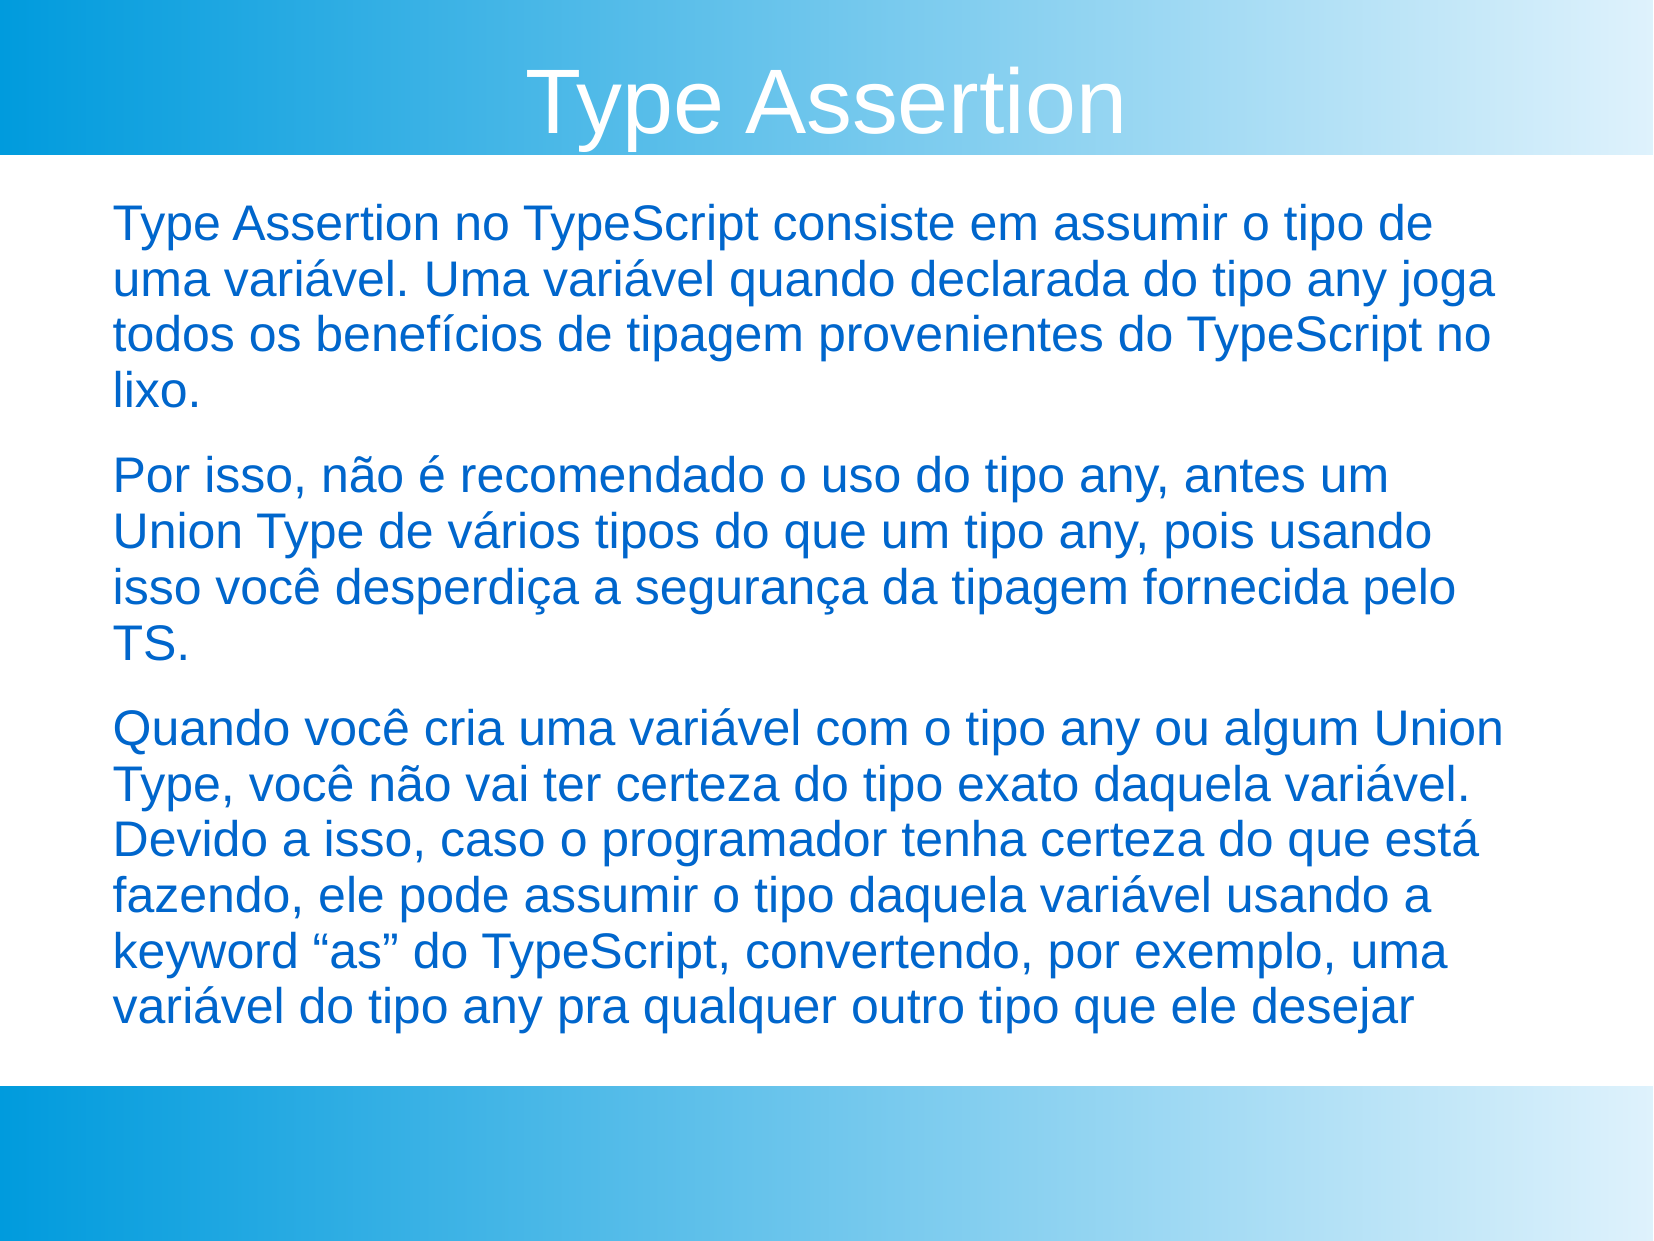

# Type Assertion
Type Assertion no TypeScript consiste em assumir o tipo de uma variável. Uma variável quando declarada do tipo any joga todos os benefícios de tipagem provenientes do TypeScript no lixo.
Por isso, não é recomendado o uso do tipo any, antes um Union Type de vários tipos do que um tipo any, pois usando isso você desperdiça a segurança da tipagem fornecida pelo TS.
Quando você cria uma variável com o tipo any ou algum Union Type, você não vai ter certeza do tipo exato daquela variável. Devido a isso, caso o programador tenha certeza do que está fazendo, ele pode assumir o tipo daquela variável usando a keyword “as” do TypeScript, convertendo, por exemplo, uma variável do tipo any pra qualquer outro tipo que ele desejar